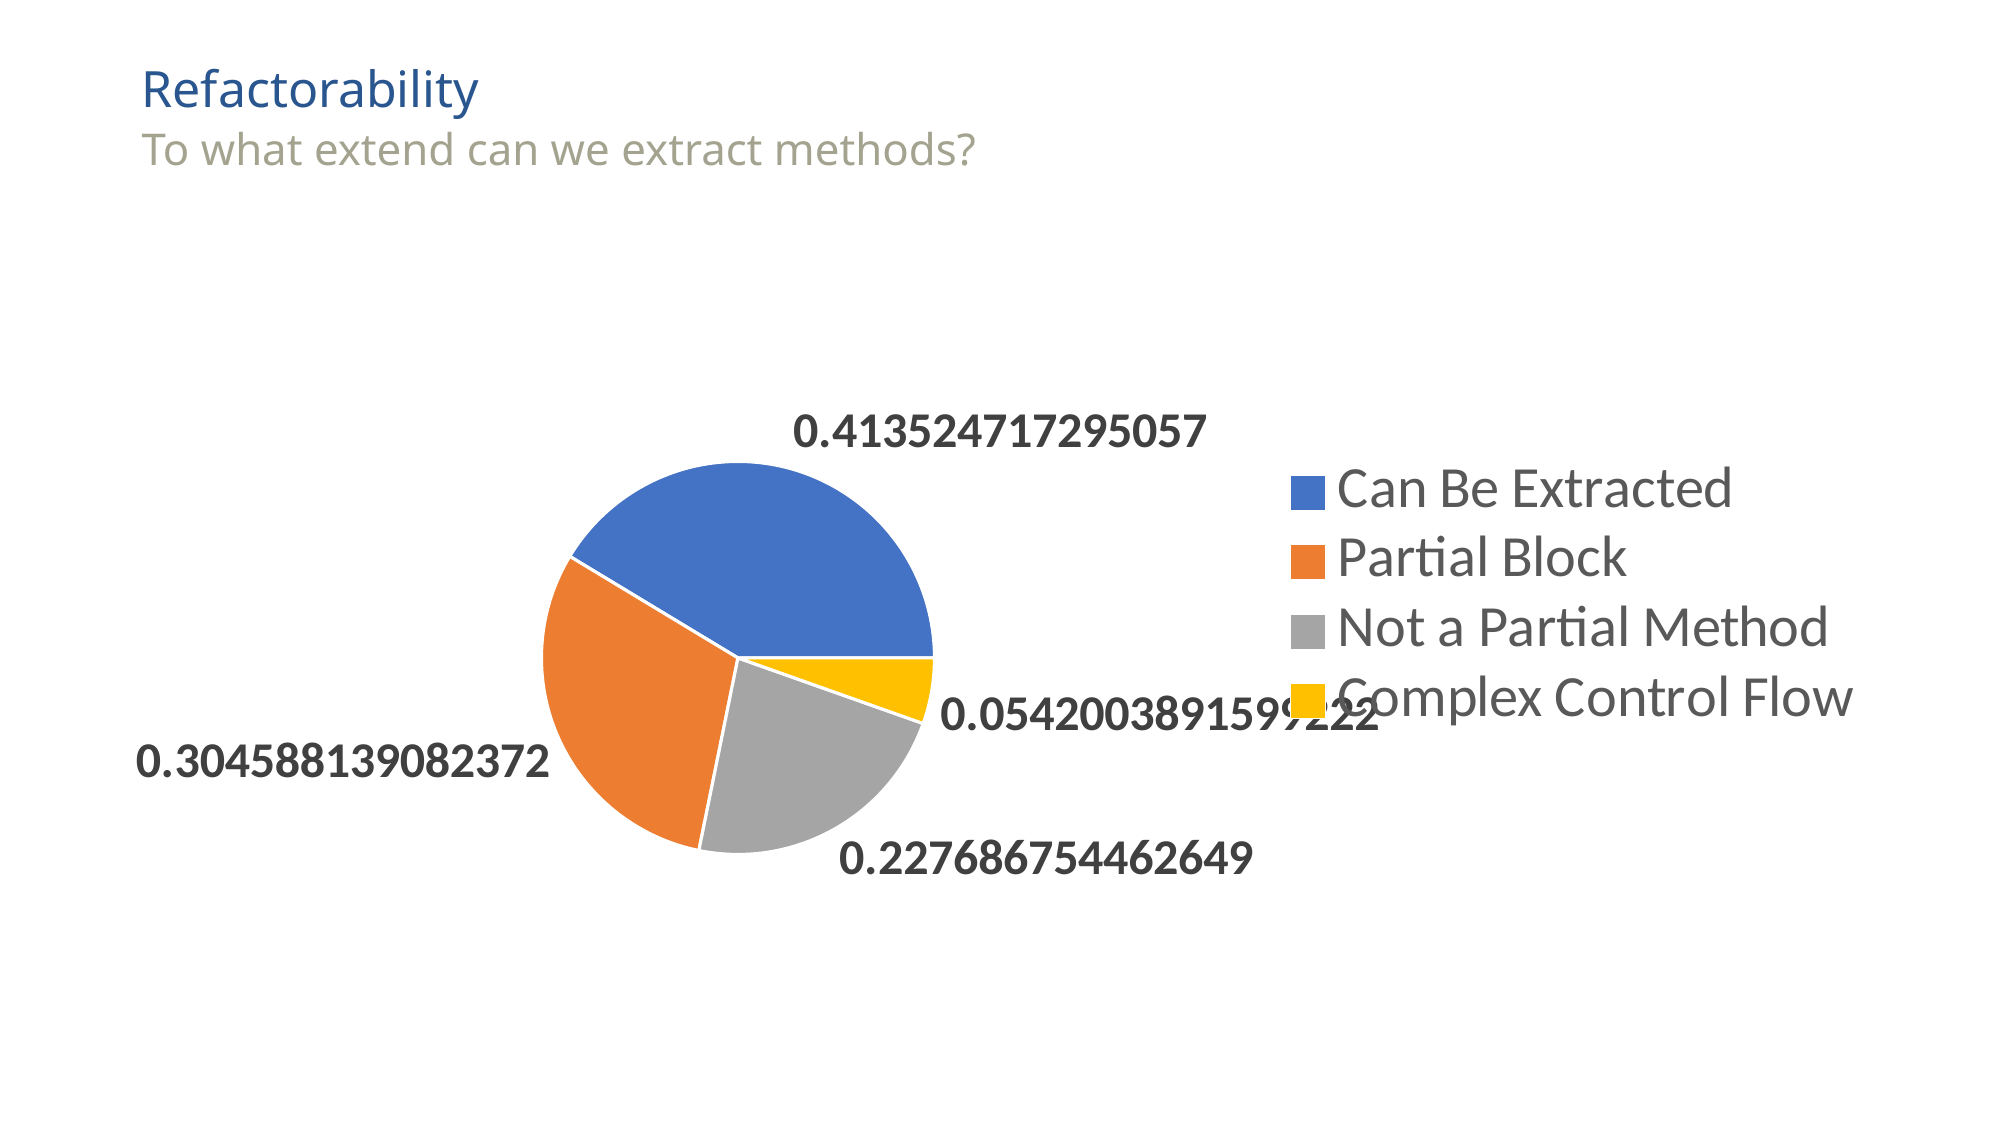

Refactorability
To what extend can we extract methods?
### Chart
| Category | % |
|---|---|
| Can Be Extracted | 0.413524717295057 |
| Partial Block | 0.304588139082372 |
| Not a Partial Method | 0.227686754462649 |
| Complex Control Flow | 0.0542003891599222 |